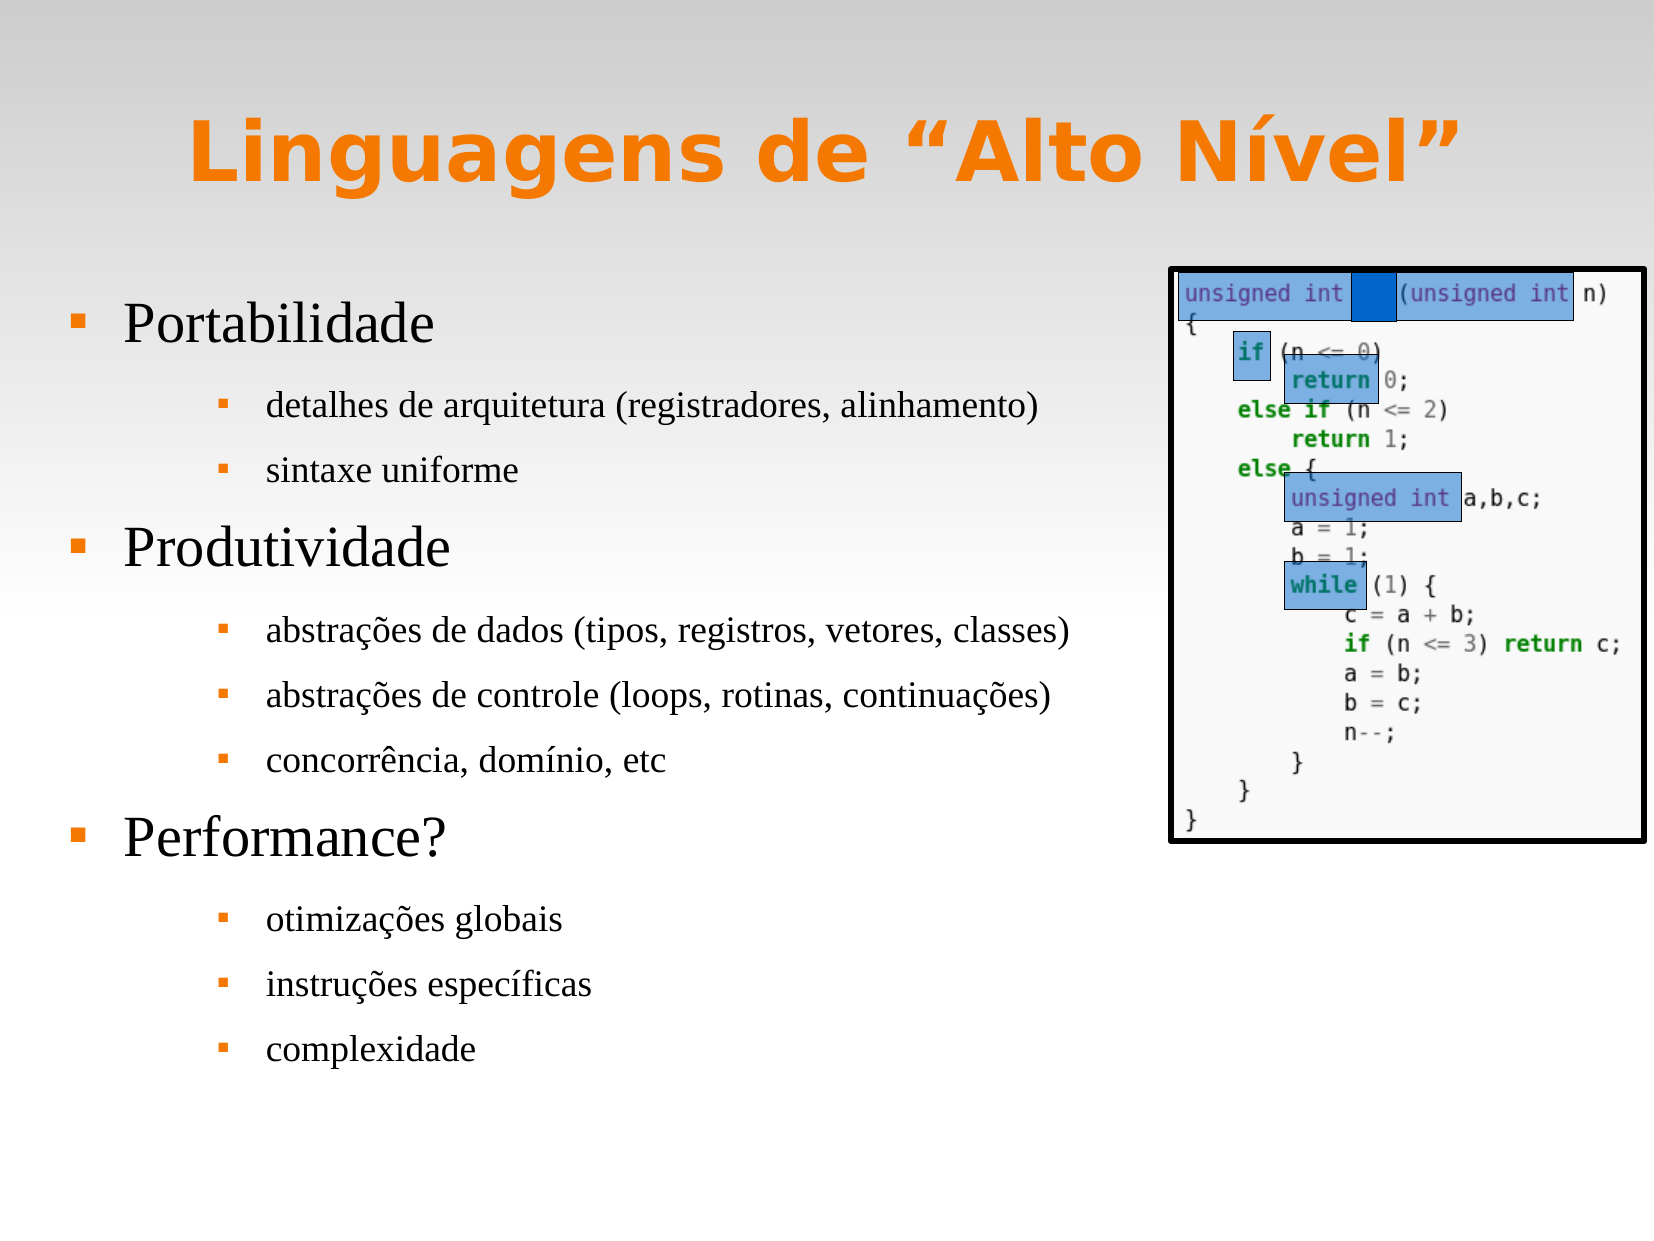

# Linguagens de “Alto Nível”
Portabilidade
detalhes de arquitetura (registradores, alinhamento)
sintaxe uniforme
Produtividade
abstrações de dados (tipos, registros, vetores, classes)
abstrações de controle (loops, rotinas, continuações)
concorrência, domínio, etc
Performance?
otimizações globais
instruções específicas
complexidade